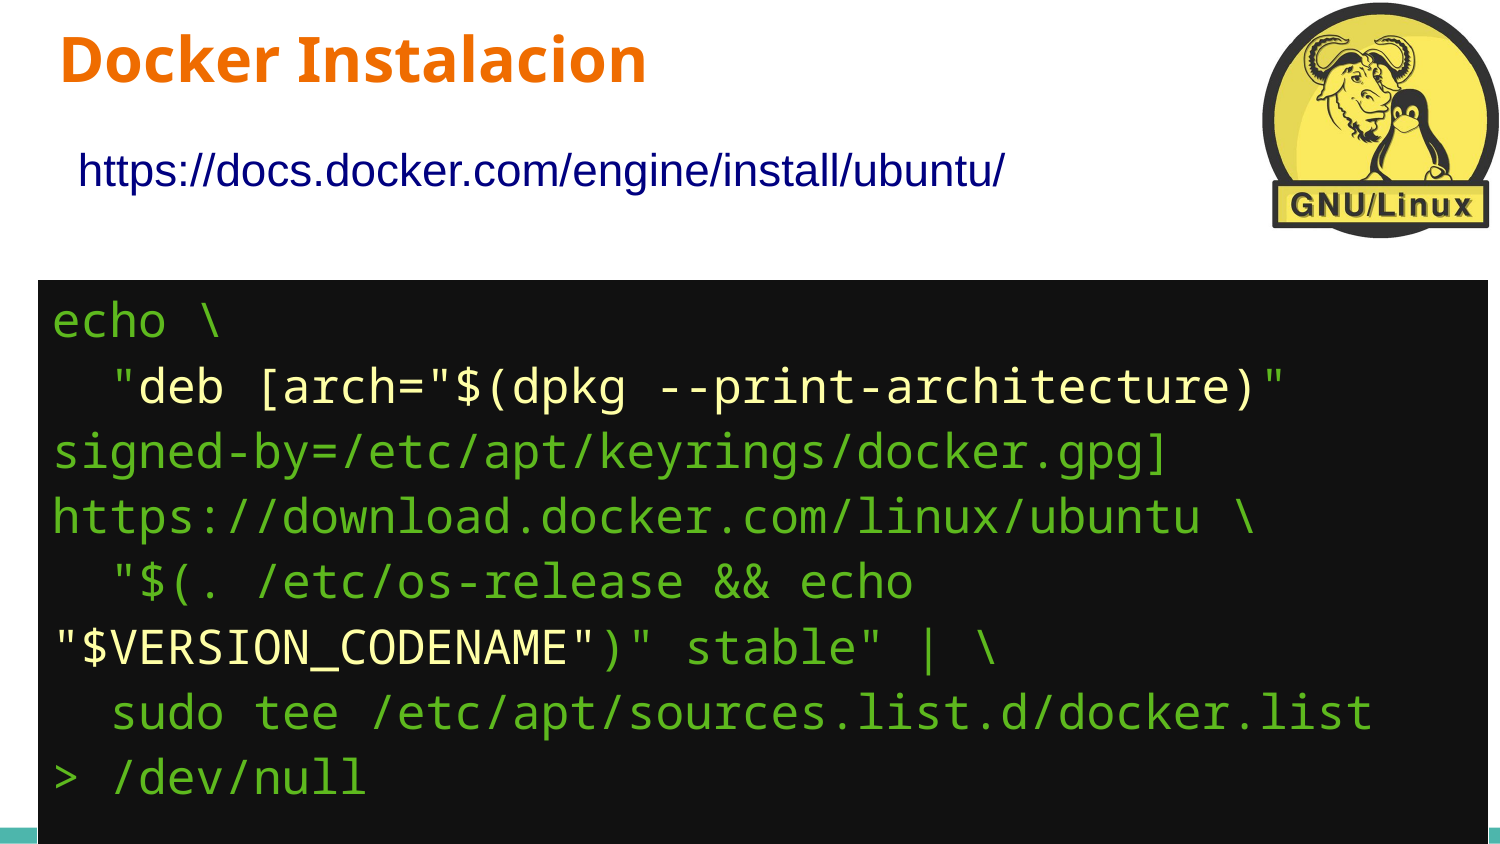

# Docker Instalacion
https://docs.docker.com/engine/install/ubuntu/
| echo \ "deb [arch="$(dpkg --print-architecture)" signed-by=/etc/apt/keyrings/docker.gpg] https://download.docker.com/linux/ubuntu \ "$(. /etc/os-release && echo "$VERSION\_CODENAME")" stable" | \ sudo tee /etc/apt/sources.list.d/docker.list > /dev/null |
| --- |